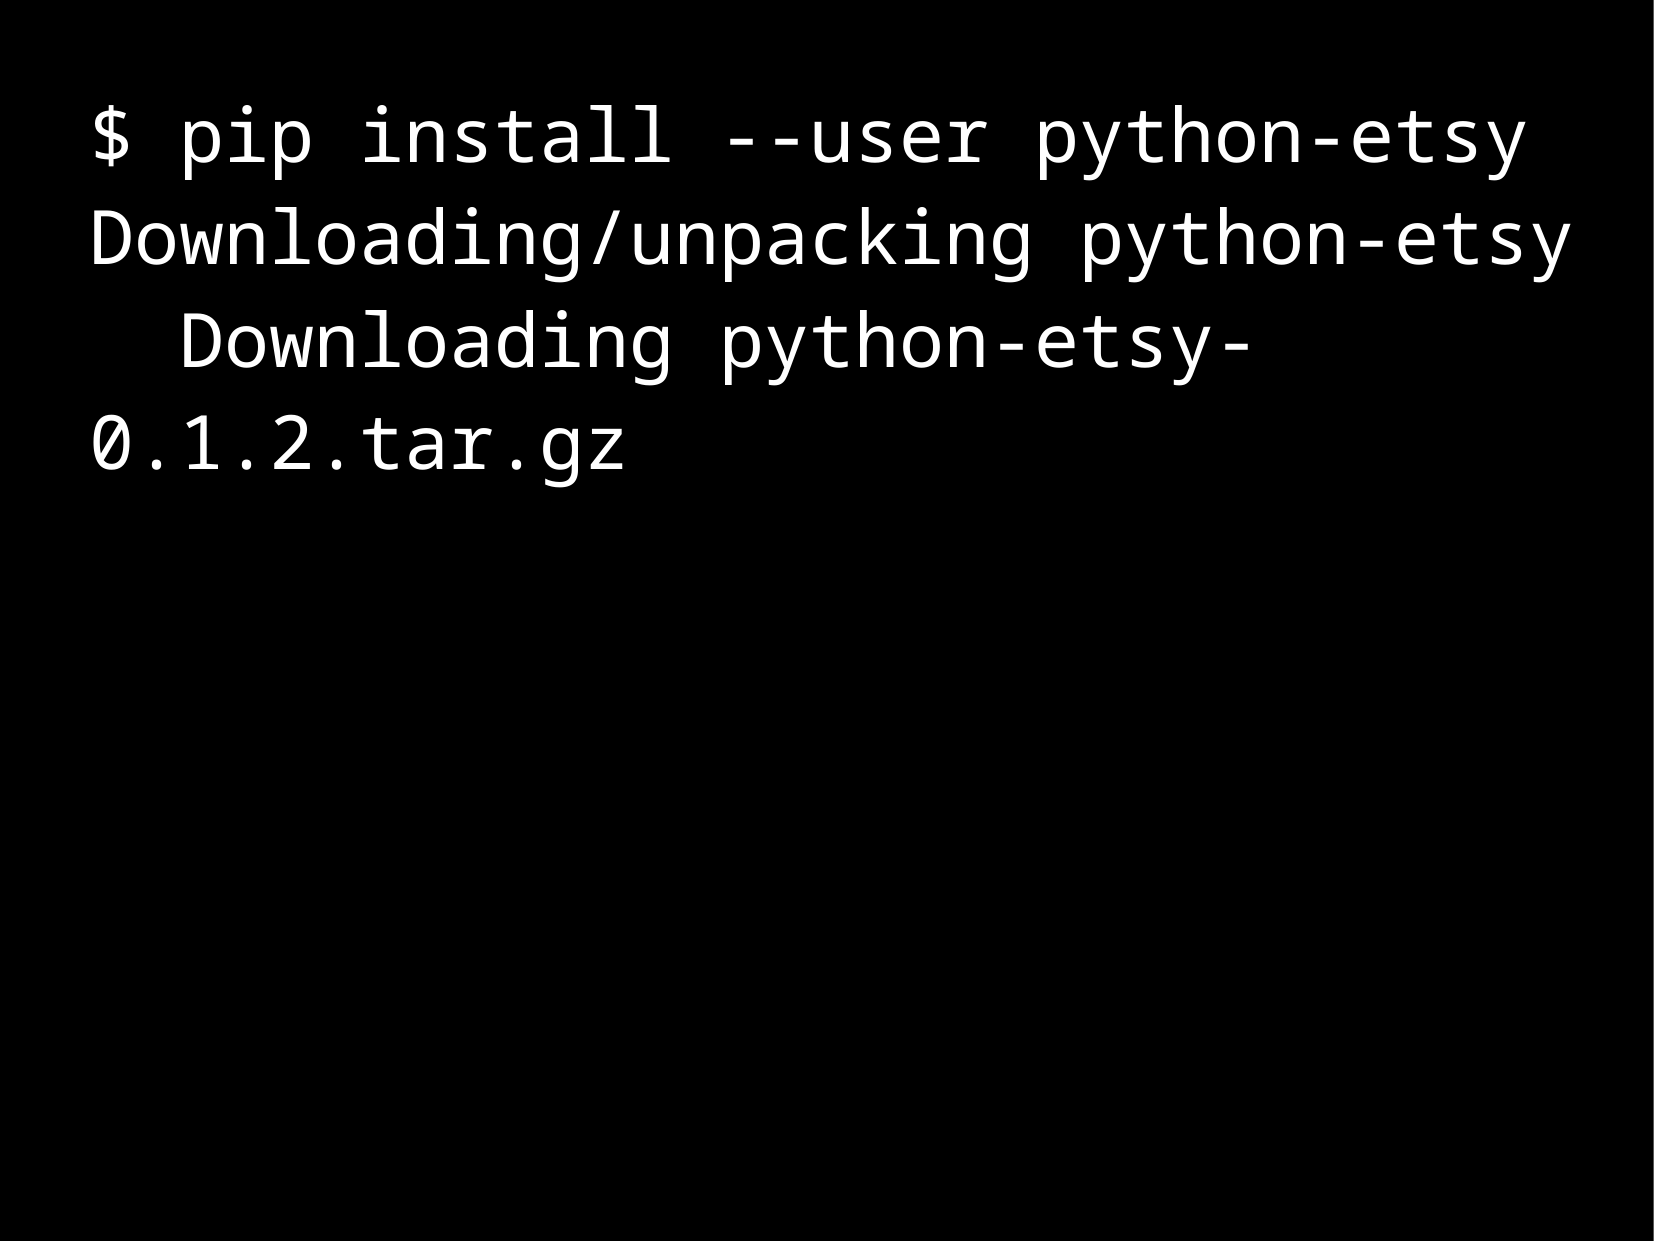

$ pip install --user python-etsy
Downloading/unpacking python-etsy
 Downloading python-etsy-0.1.2.tar.gz